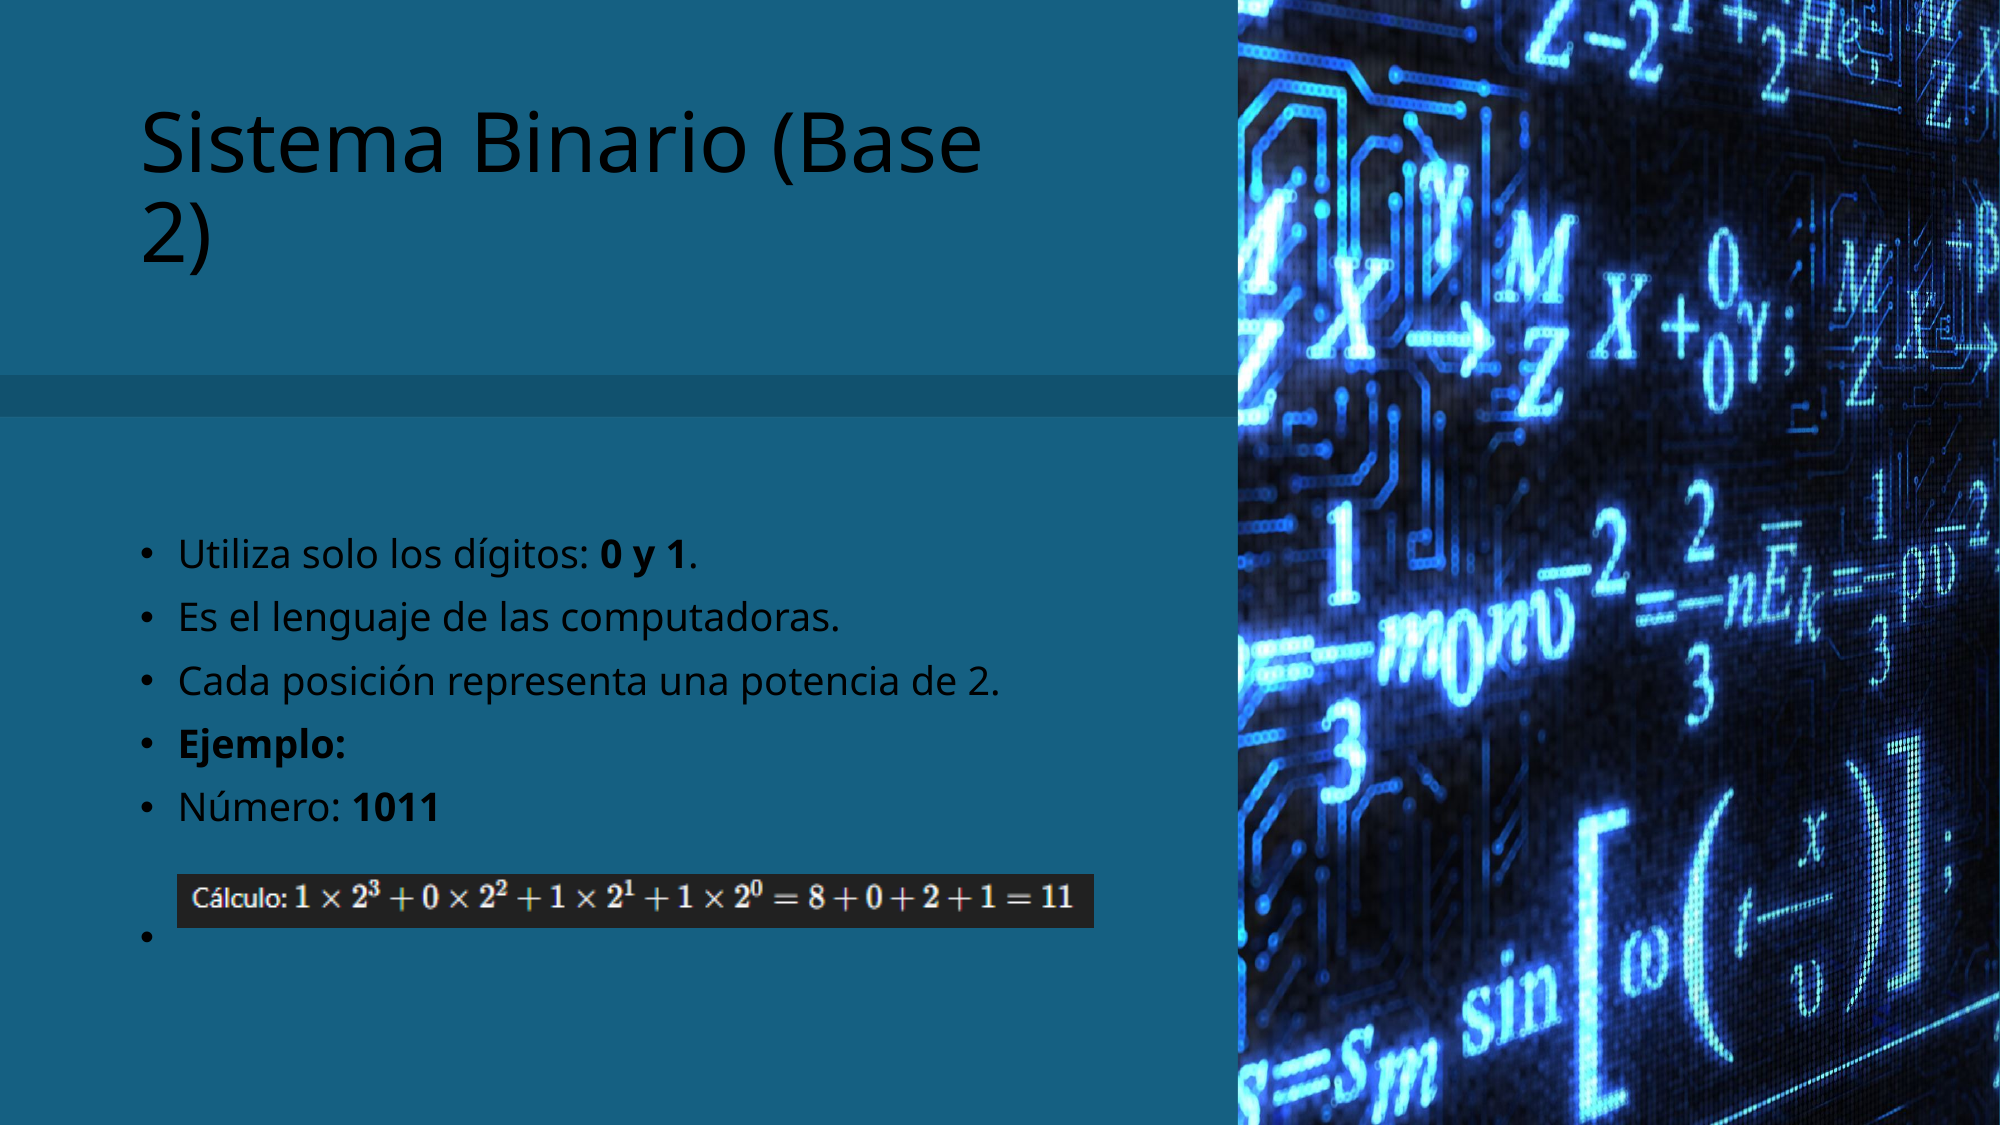

# Sistema Binario (Base 2)
Utiliza solo los dígitos: 0 y 1.
Es el lenguaje de las computadoras.
Cada posición representa una potencia de 2.
Ejemplo:
Número: 1011